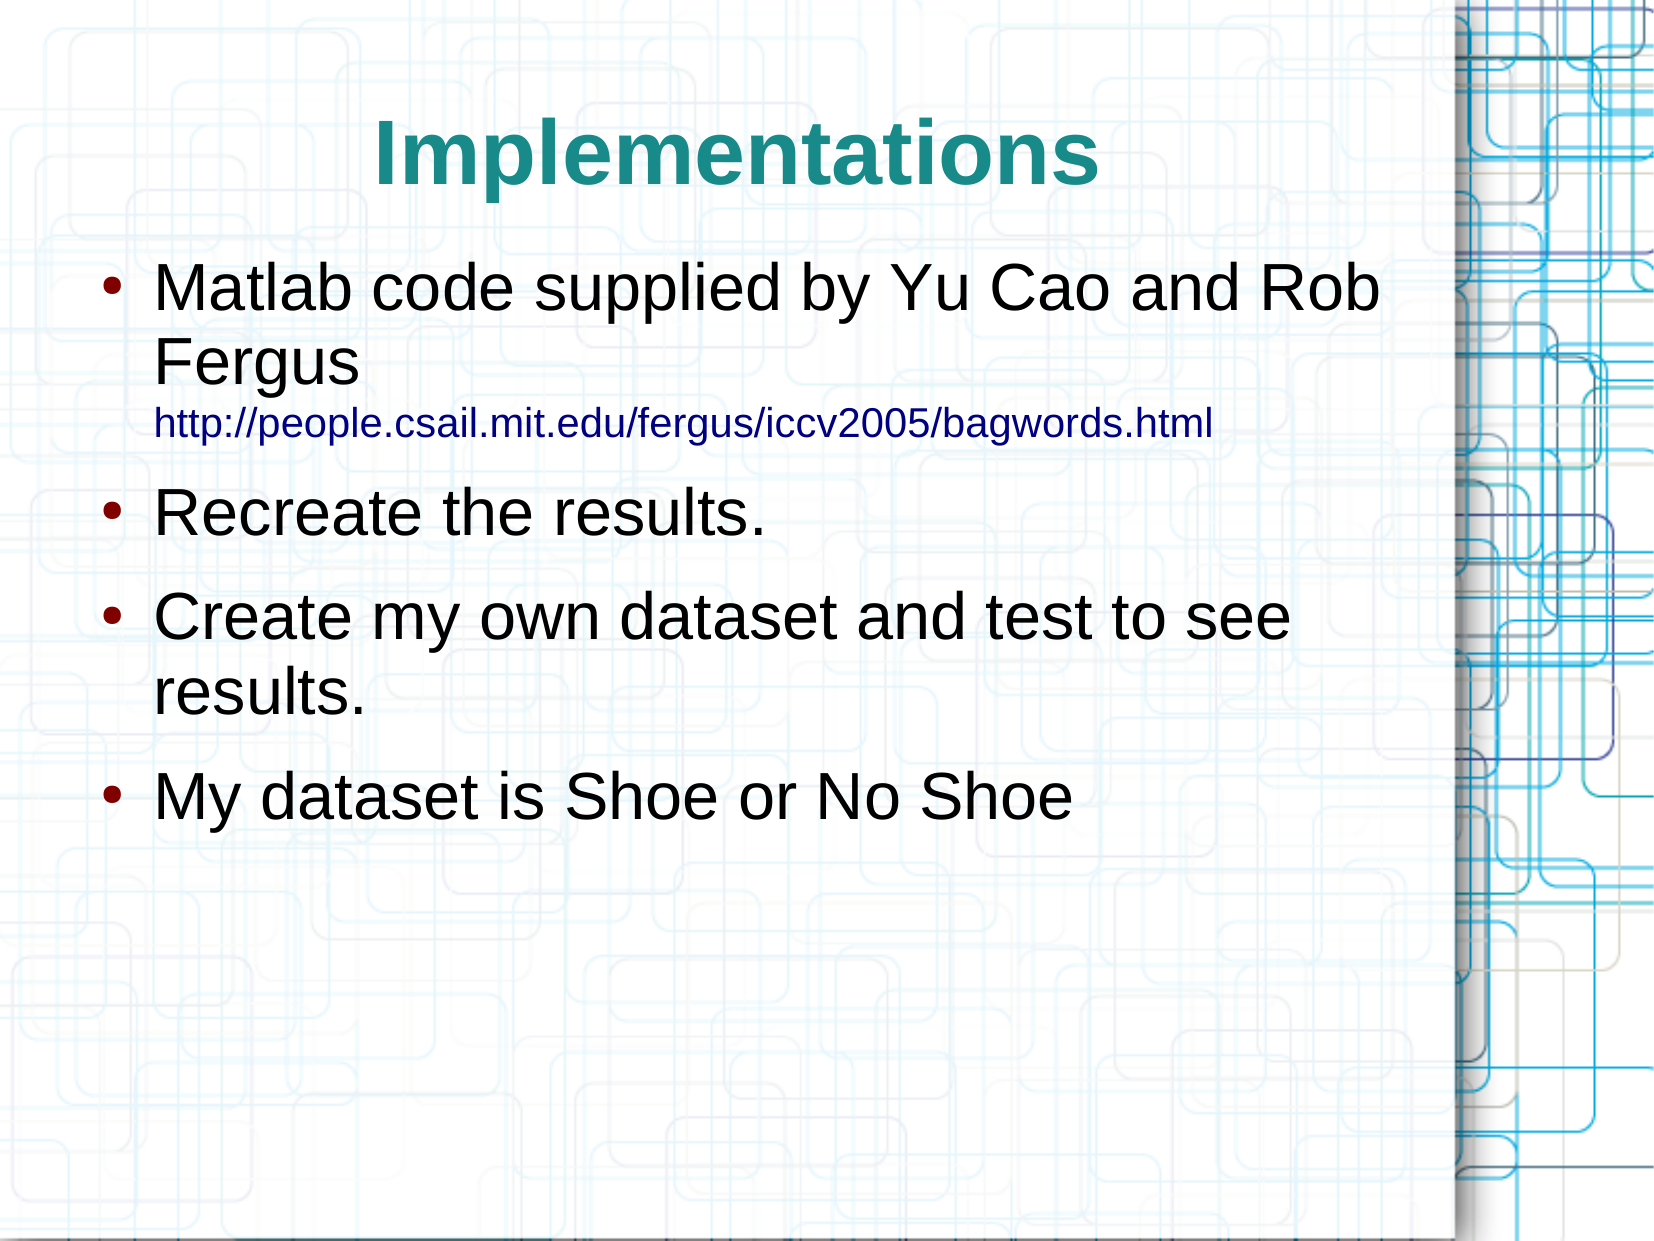

# Implementations
Matlab code supplied by Yu Cao and Rob Fergus http://people.csail.mit.edu/fergus/iccv2005/bagwords.html
Recreate the results.
Create my own dataset and test to see results.
My dataset is Shoe or No Shoe